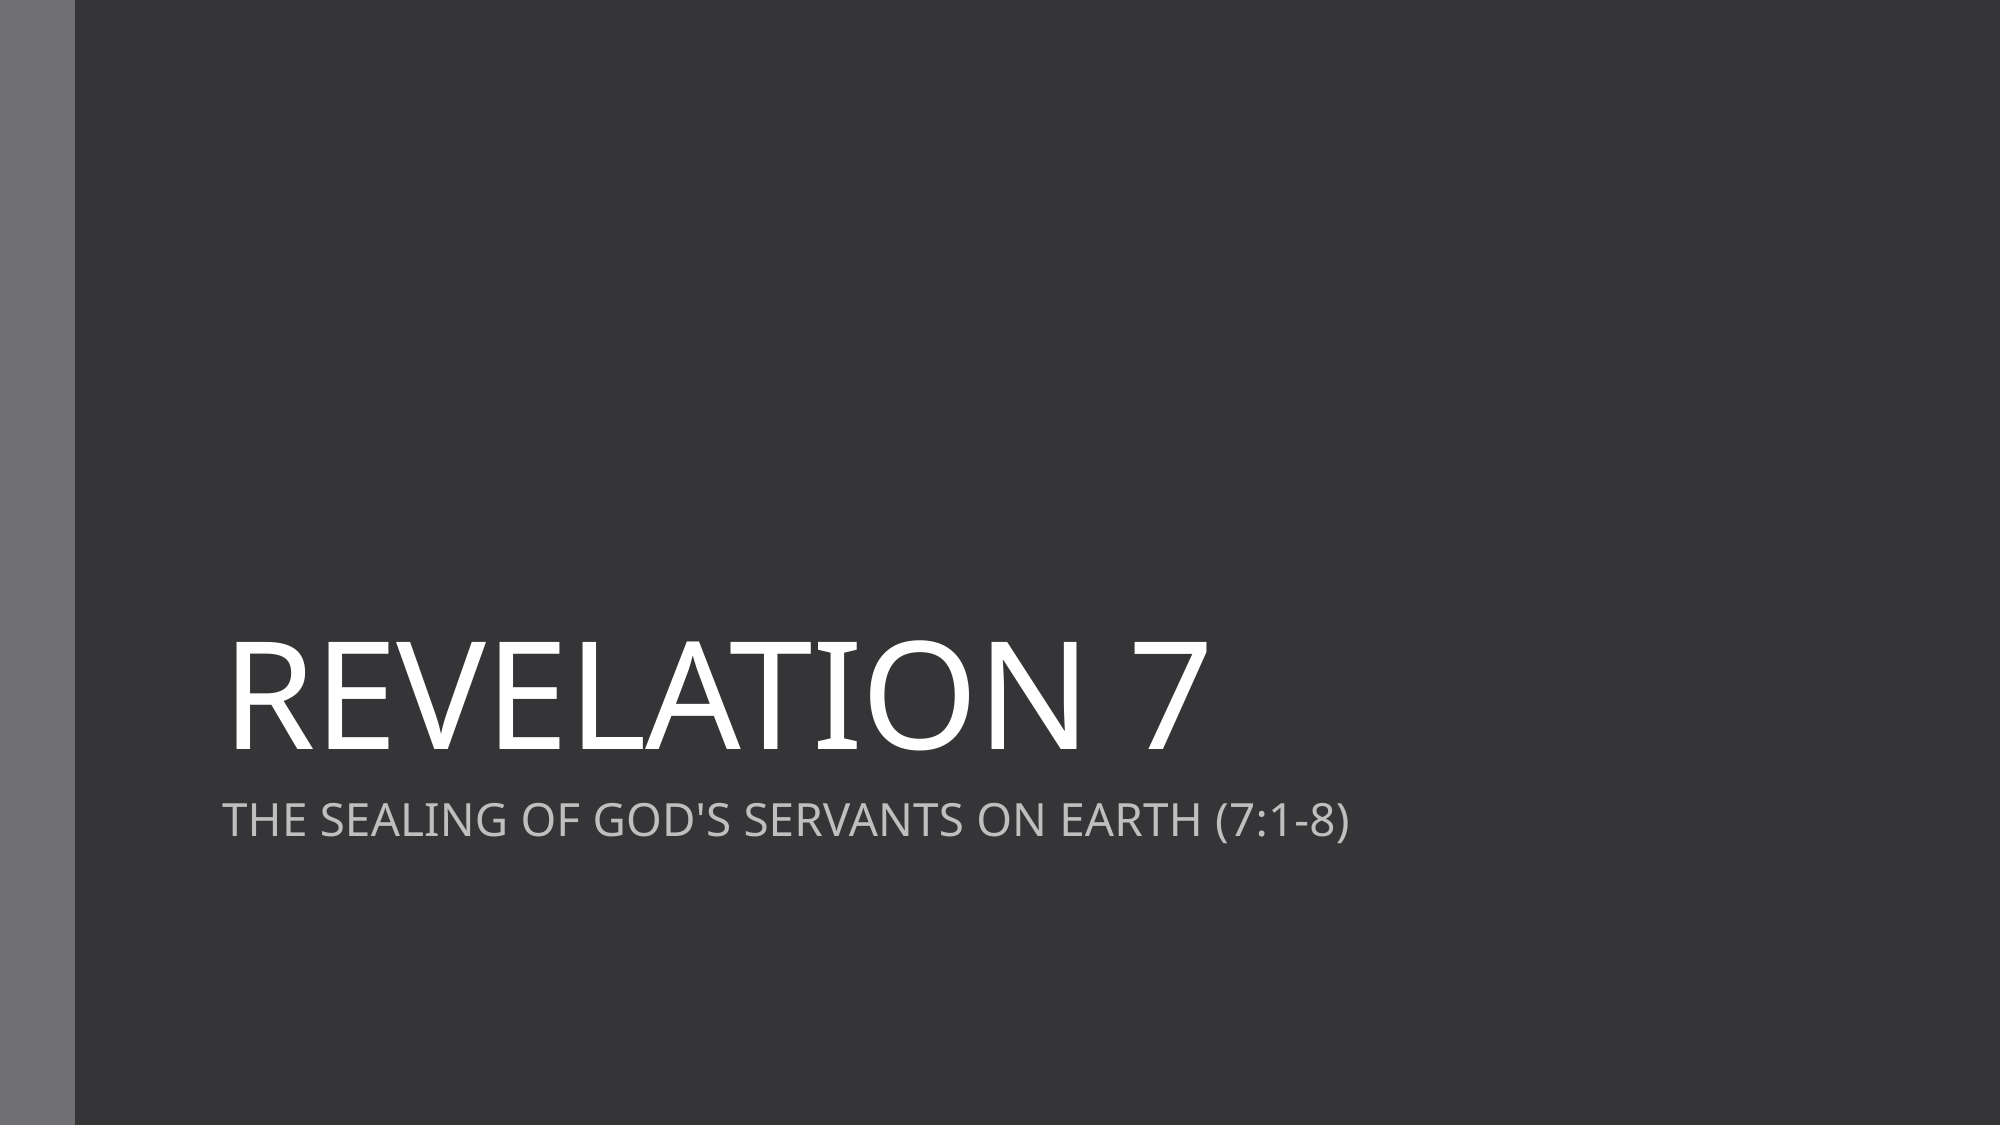

# REVELATION 7
THE SEALING OF GOD'S SERVANTS ON EARTH (7:1-8)